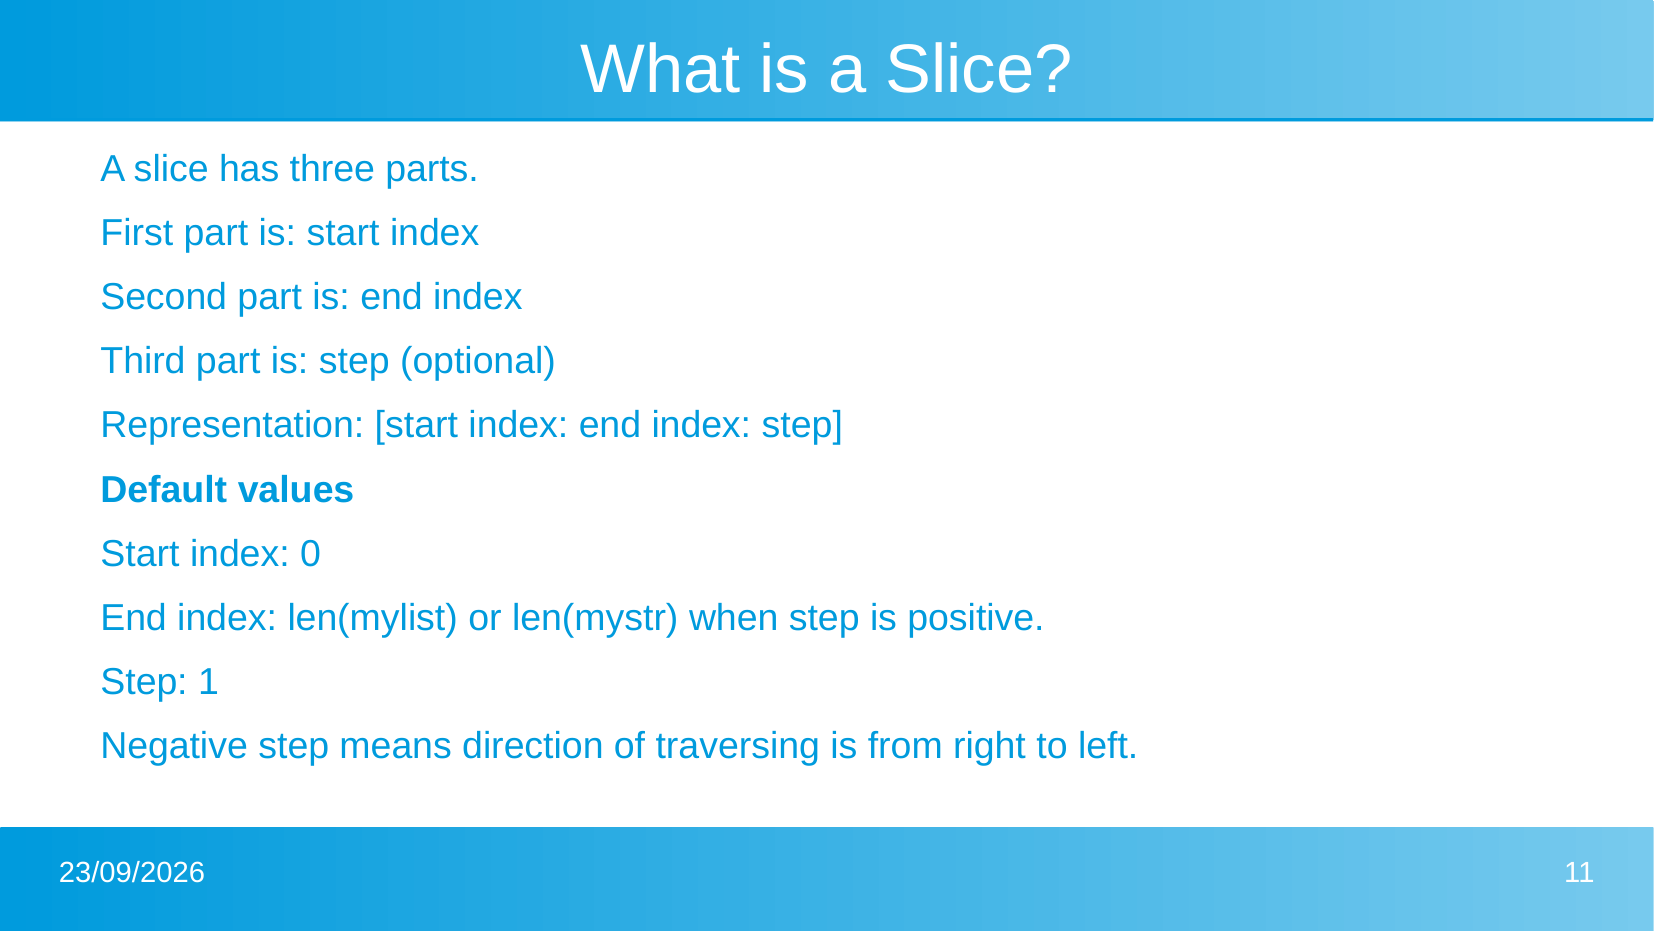

# What is a Slice?
A slice has three parts.
First part is: start index
Second part is: end index
Third part is: step (optional)
Representation: [start index: end index: step]
Default values
Start index: 0
End index: len(mylist) or len(mystr) when step is positive.
Step: 1
Negative step means direction of traversing is from right to left.
11